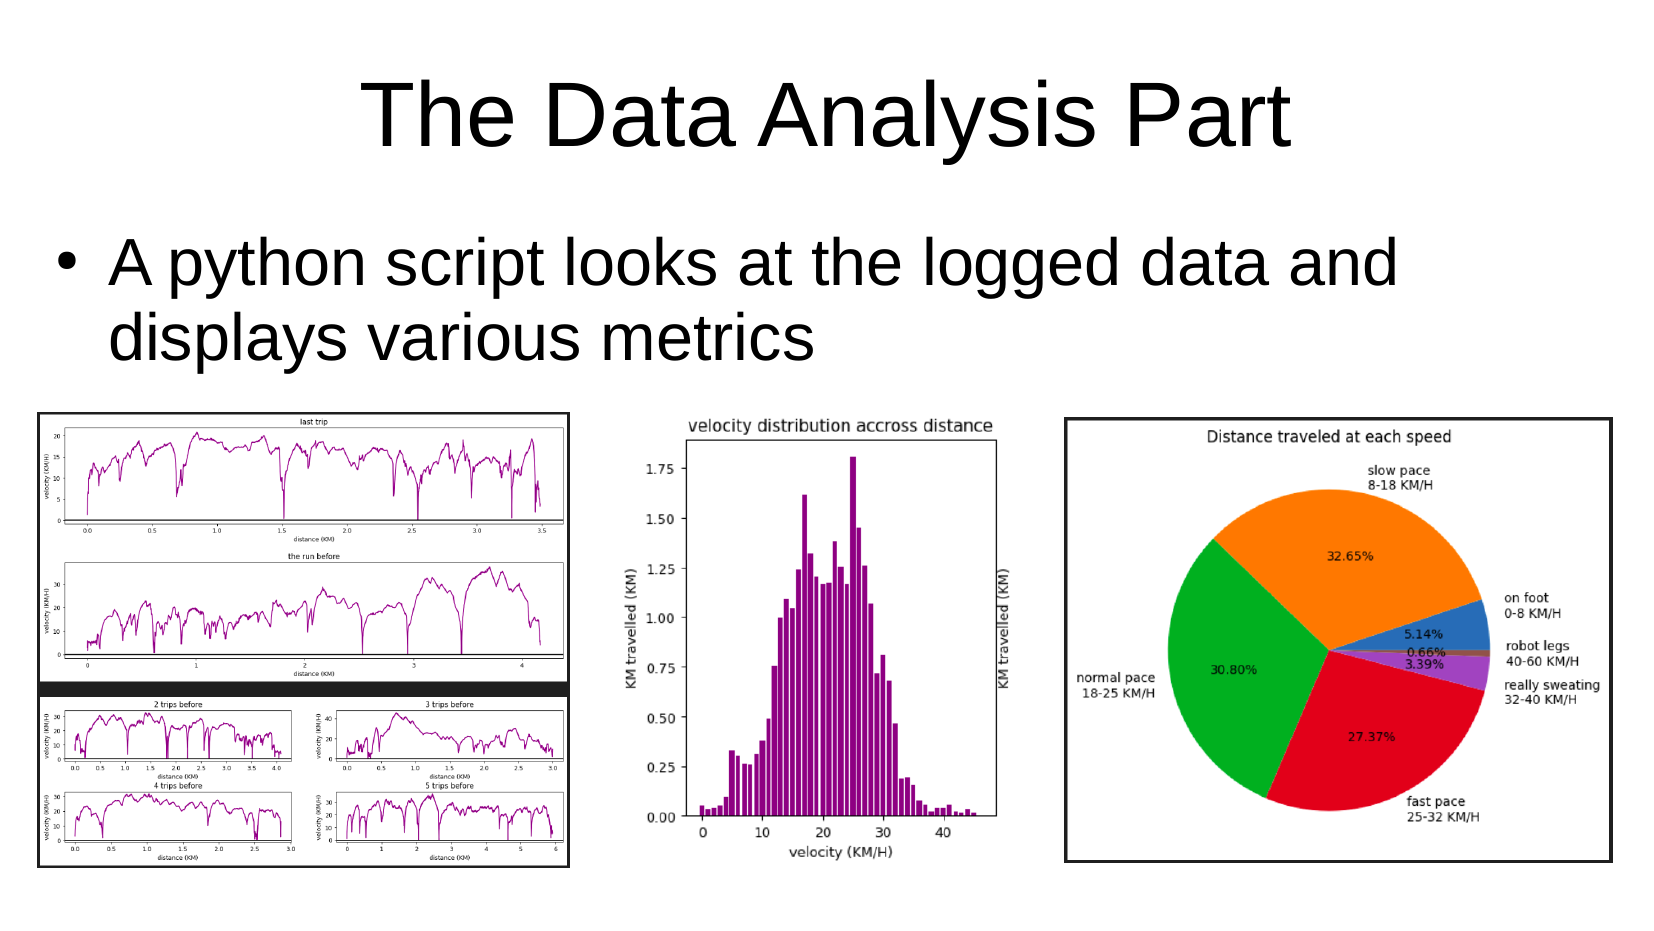

# The Data Analysis Part
A python script looks at the logged data and displays various metrics